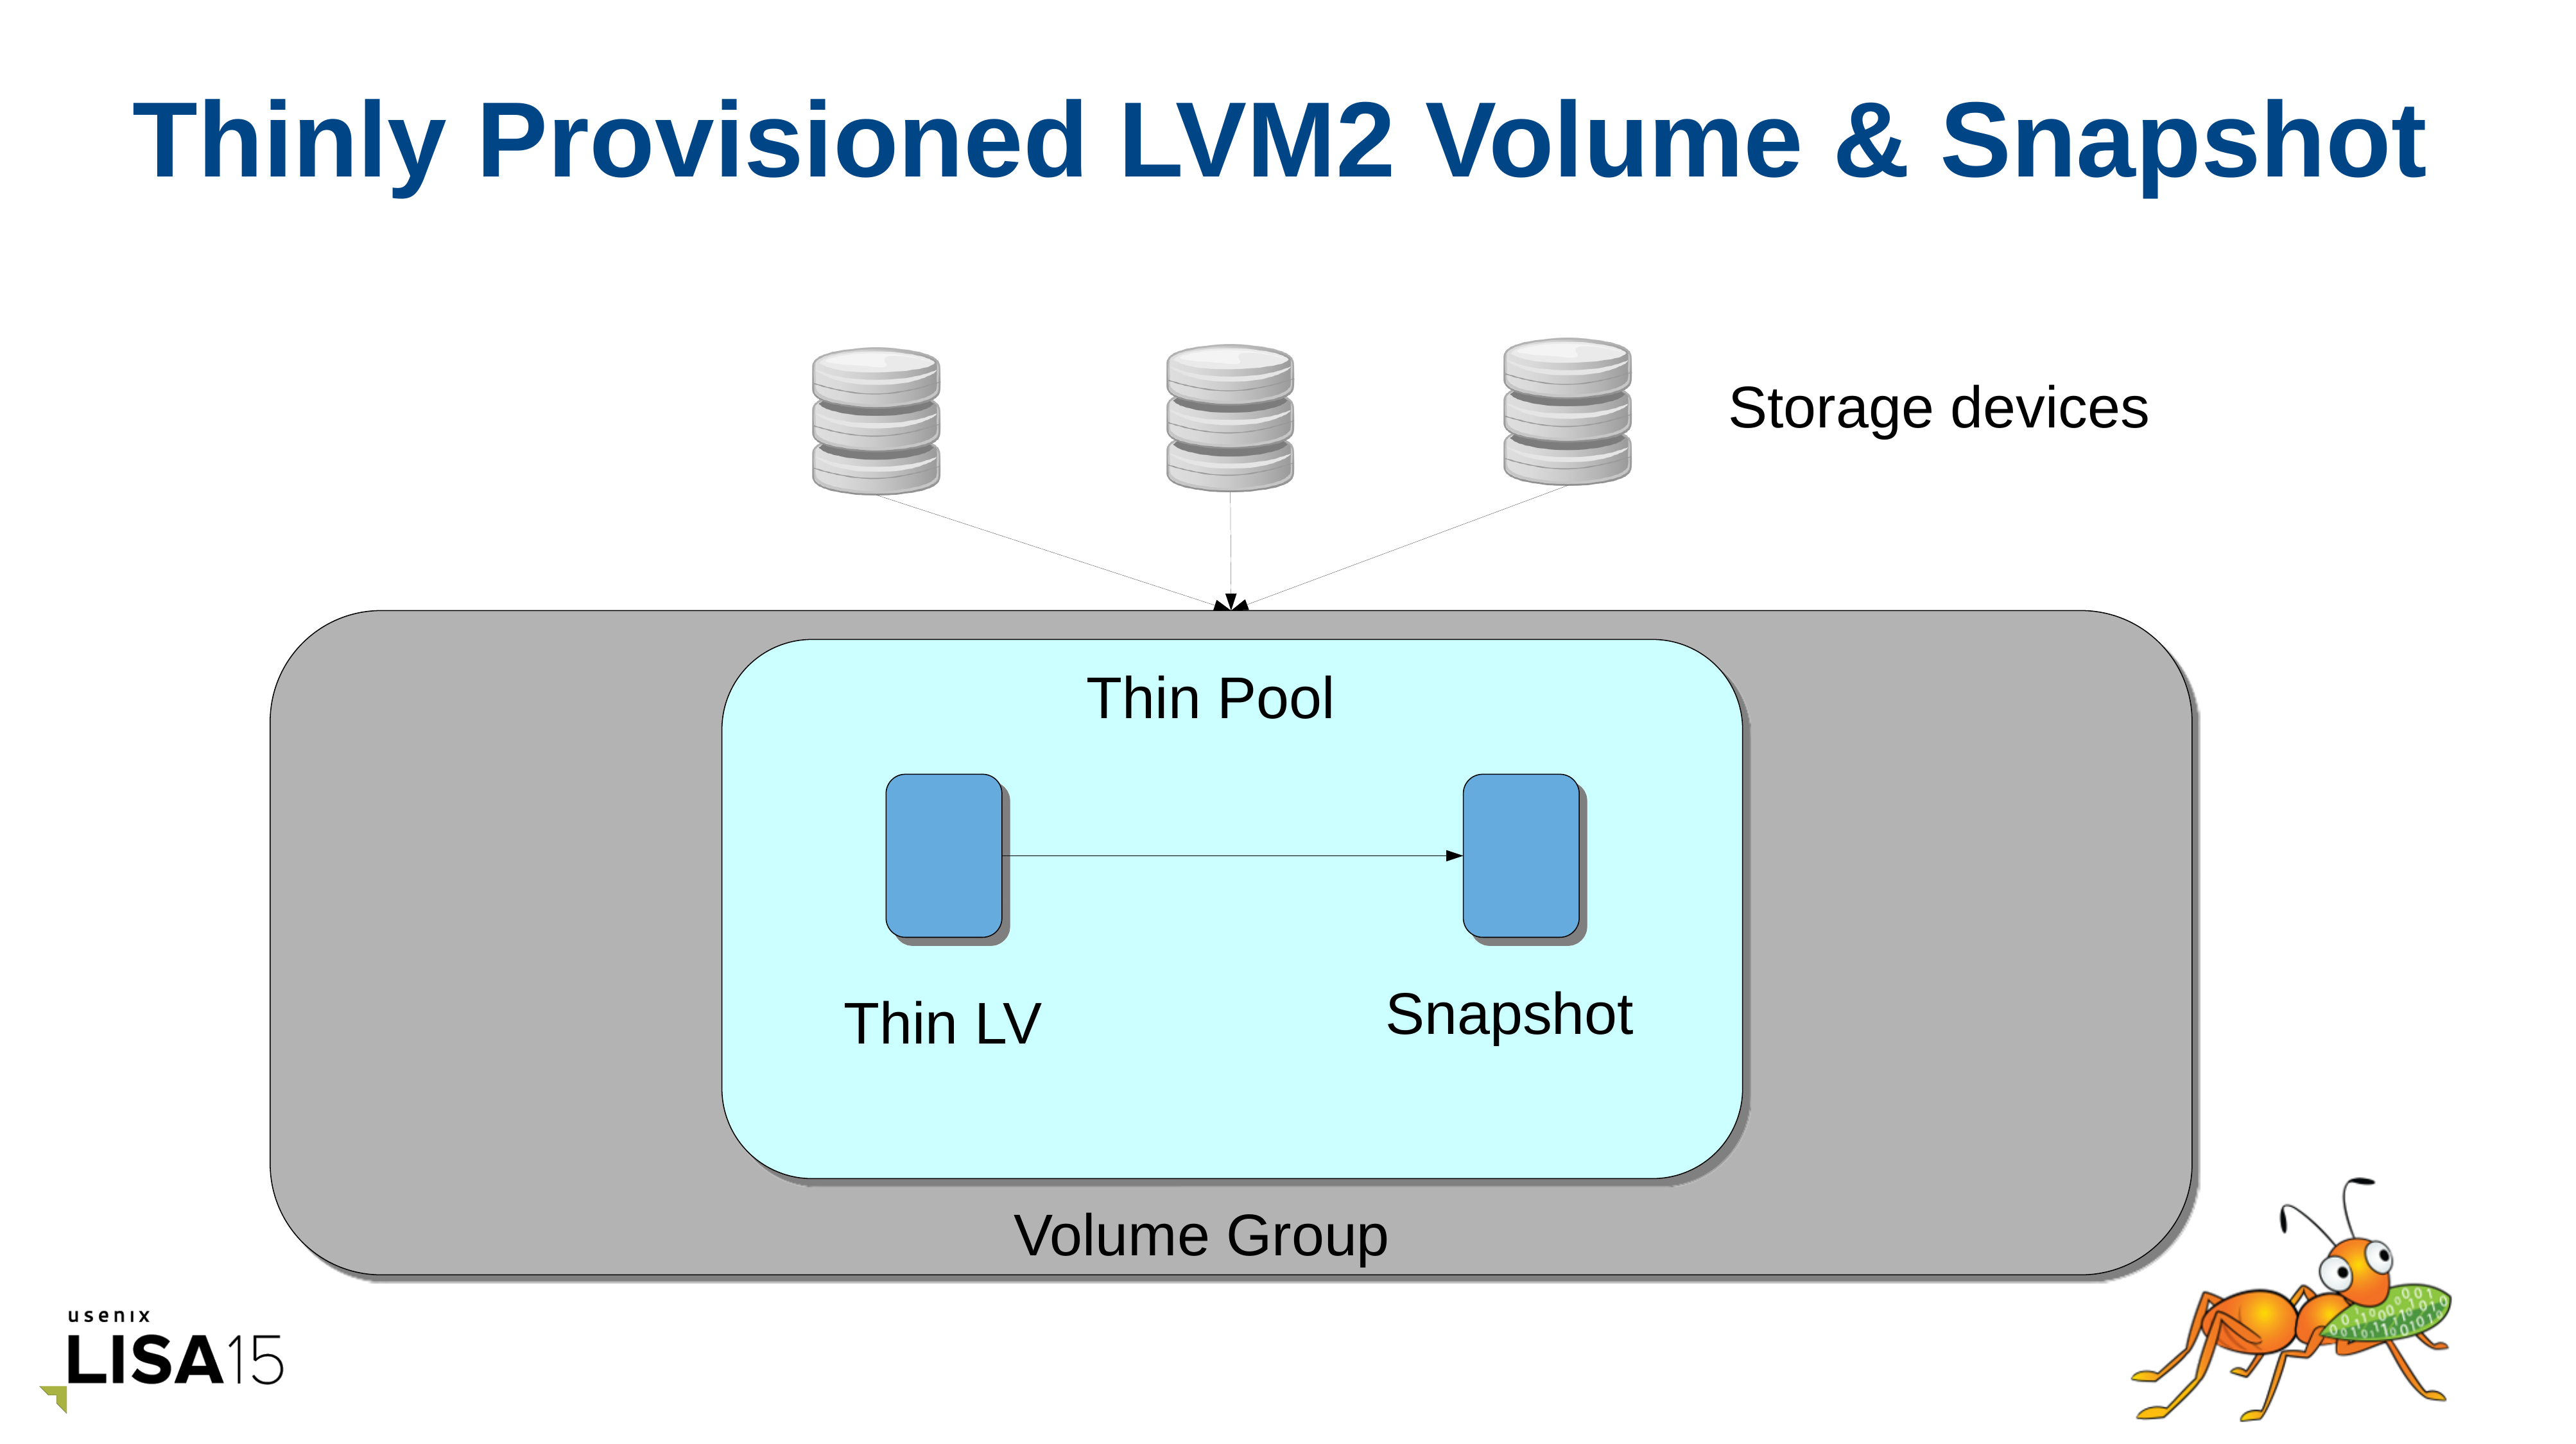

# Thinly Provisioned LVM2 Volume & Snapshot
Storage devices
Thin Pool
Snapshot
Thin LV
Volume Group